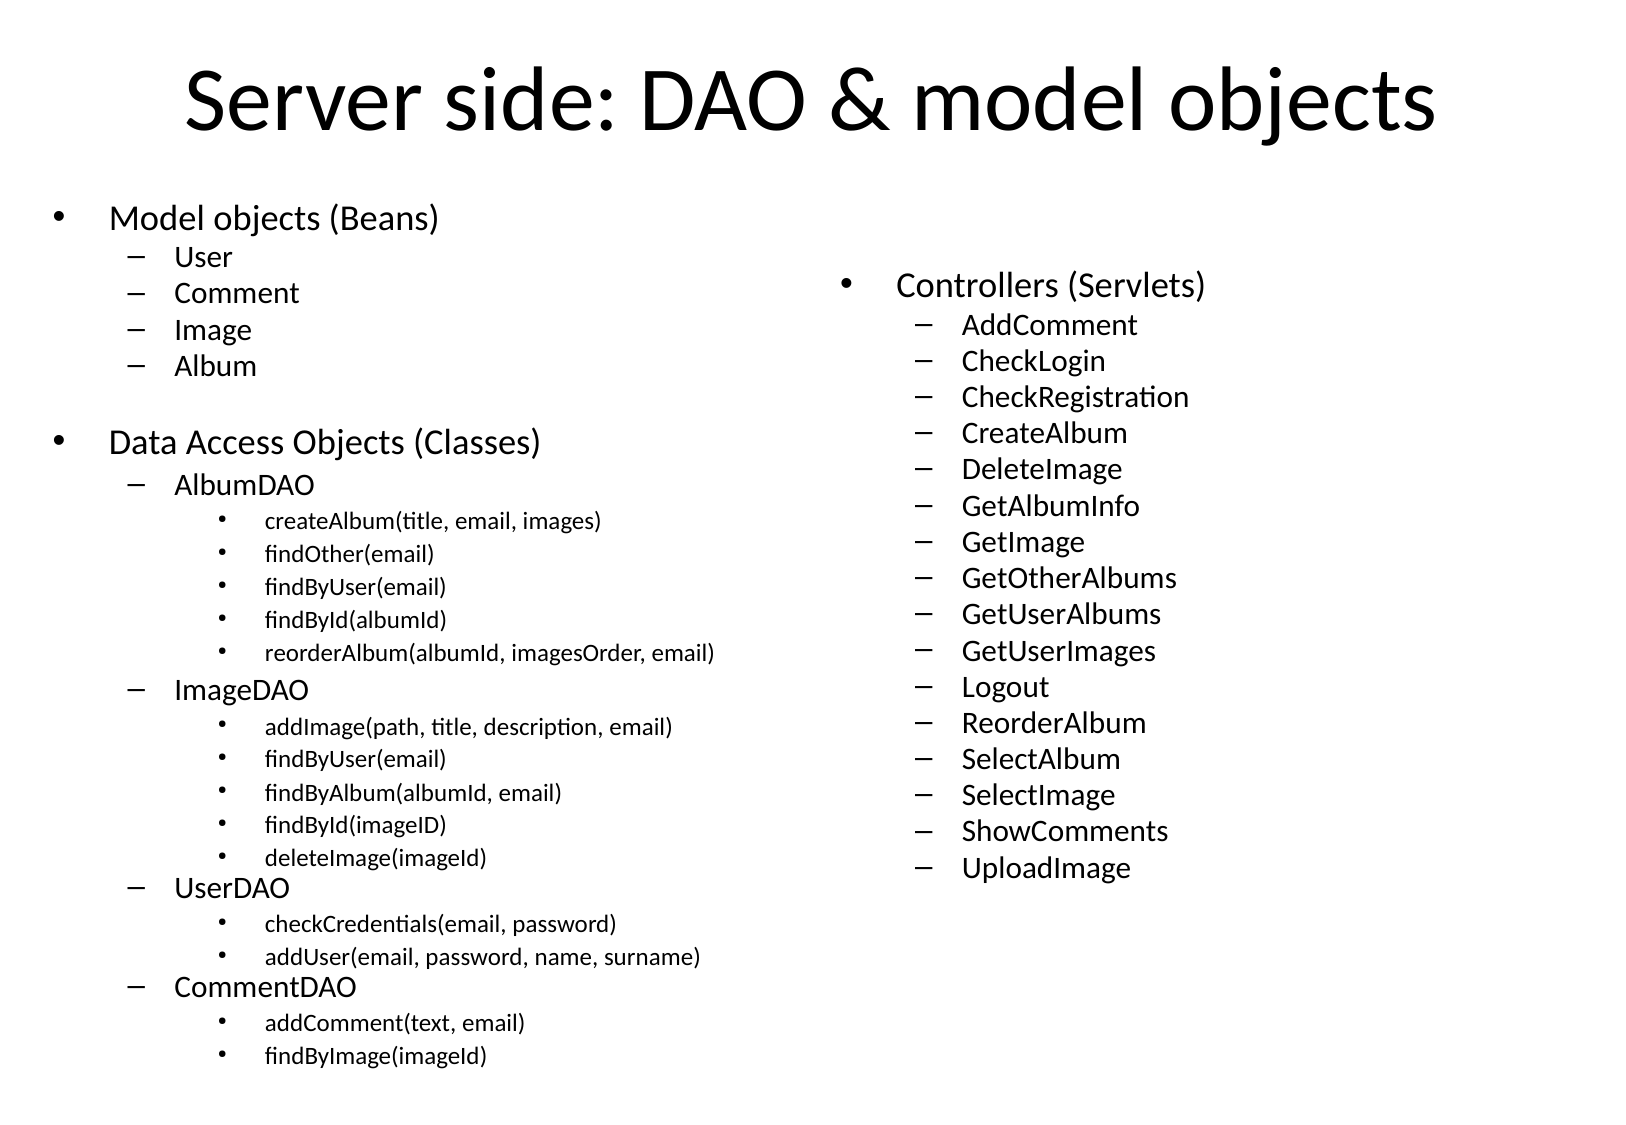

# Server side: DAO & model objects
Model objects (Beans)
User
Comment
Image
Album
Data Access Objects (Classes)
AlbumDAO
createAlbum(title, email, images)
findOther(email)
findByUser(email)
findById(albumId)
reorderAlbum(albumId, imagesOrder, email)
ImageDAO
addImage(path, title, description, email)
findByUser(email)
findByAlbum(albumId, email)
findById(imageID)
deleteImage(imageId)
UserDAO
checkCredentials(email, password)
addUser(email, password, name, surname)
CommentDAO
addComment(text, email)
findByImage(imageId)
Controllers (Servlets)
AddComment
CheckLogin
CheckRegistration
CreateAlbum
DeleteImage
GetAlbumInfo
GetImage
GetOtherAlbums
GetUserAlbums
GetUserImages
Logout
ReorderAlbum
SelectAlbum
SelectImage
ShowComments
UploadImage